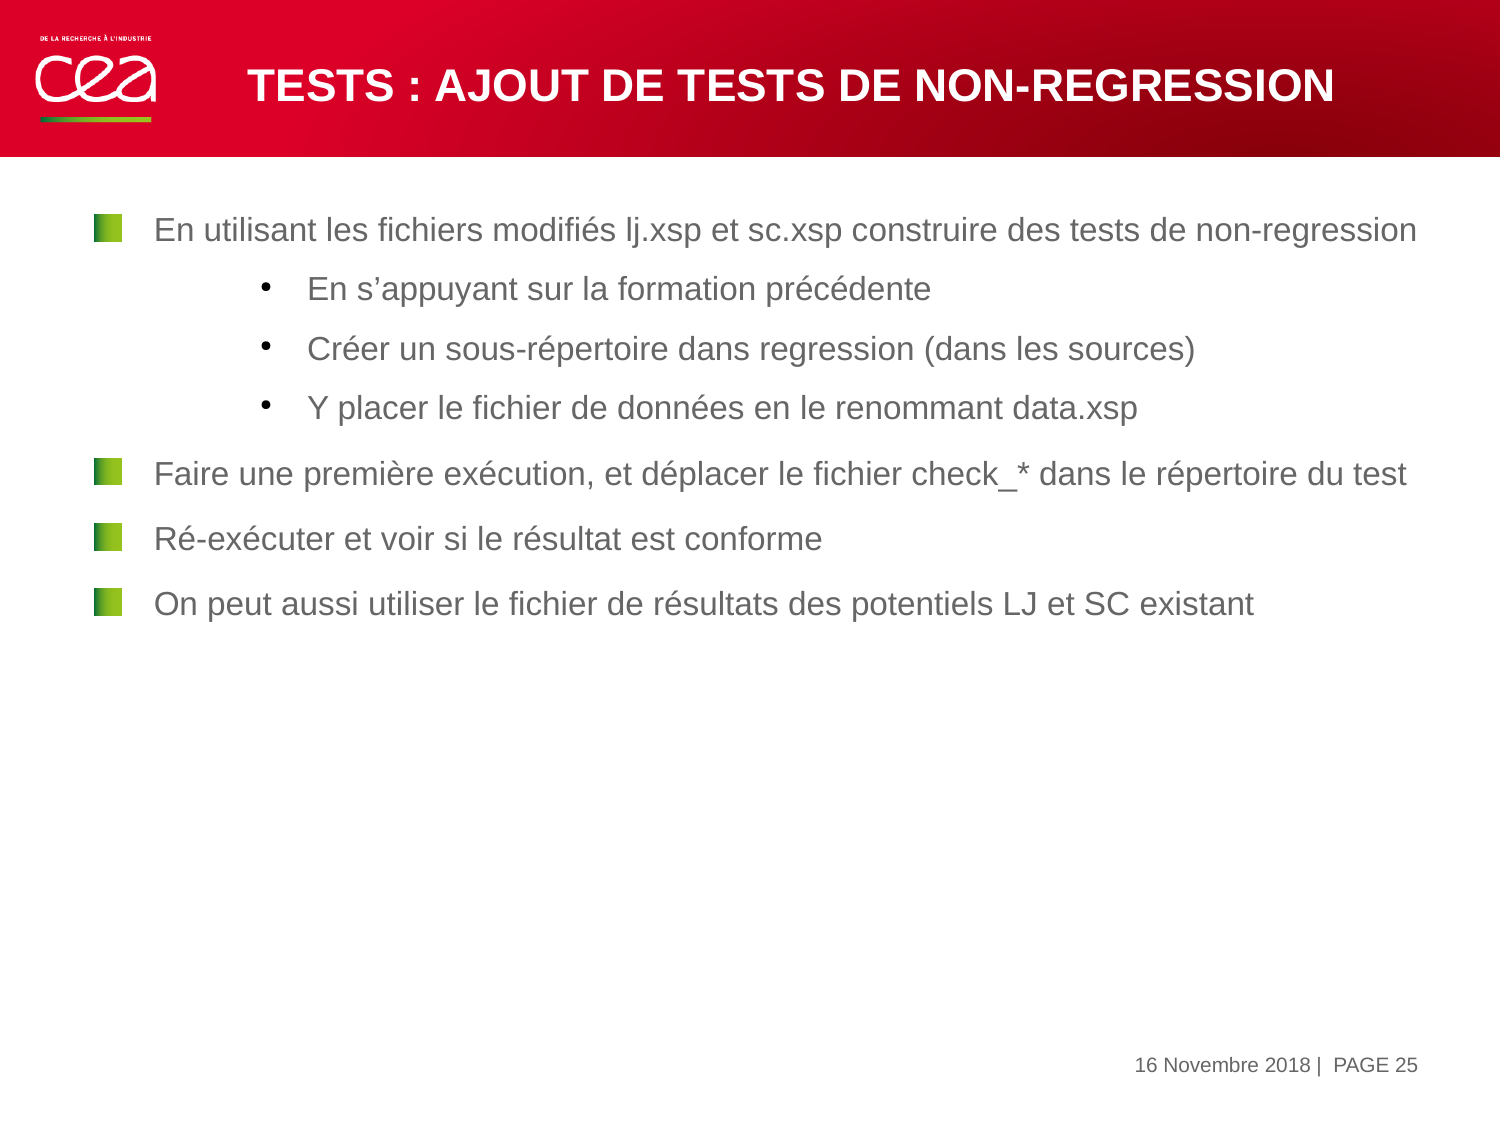

# Tests : ajout de tests de non-regression
En utilisant les fichiers modifiés lj.xsp et sc.xsp construire des tests de non-regression
En s’appuyant sur la formation précédente
Créer un sous-répertoire dans regression (dans les sources)
Y placer le fichier de données en le renommant data.xsp
Faire une première exécution, et déplacer le fichier check_* dans le répertoire du test
Ré-exécuter et voir si le résultat est conforme
On peut aussi utiliser le fichier de résultats des potentiels LJ et SC existant
| PAGE
16 Novembre 2018